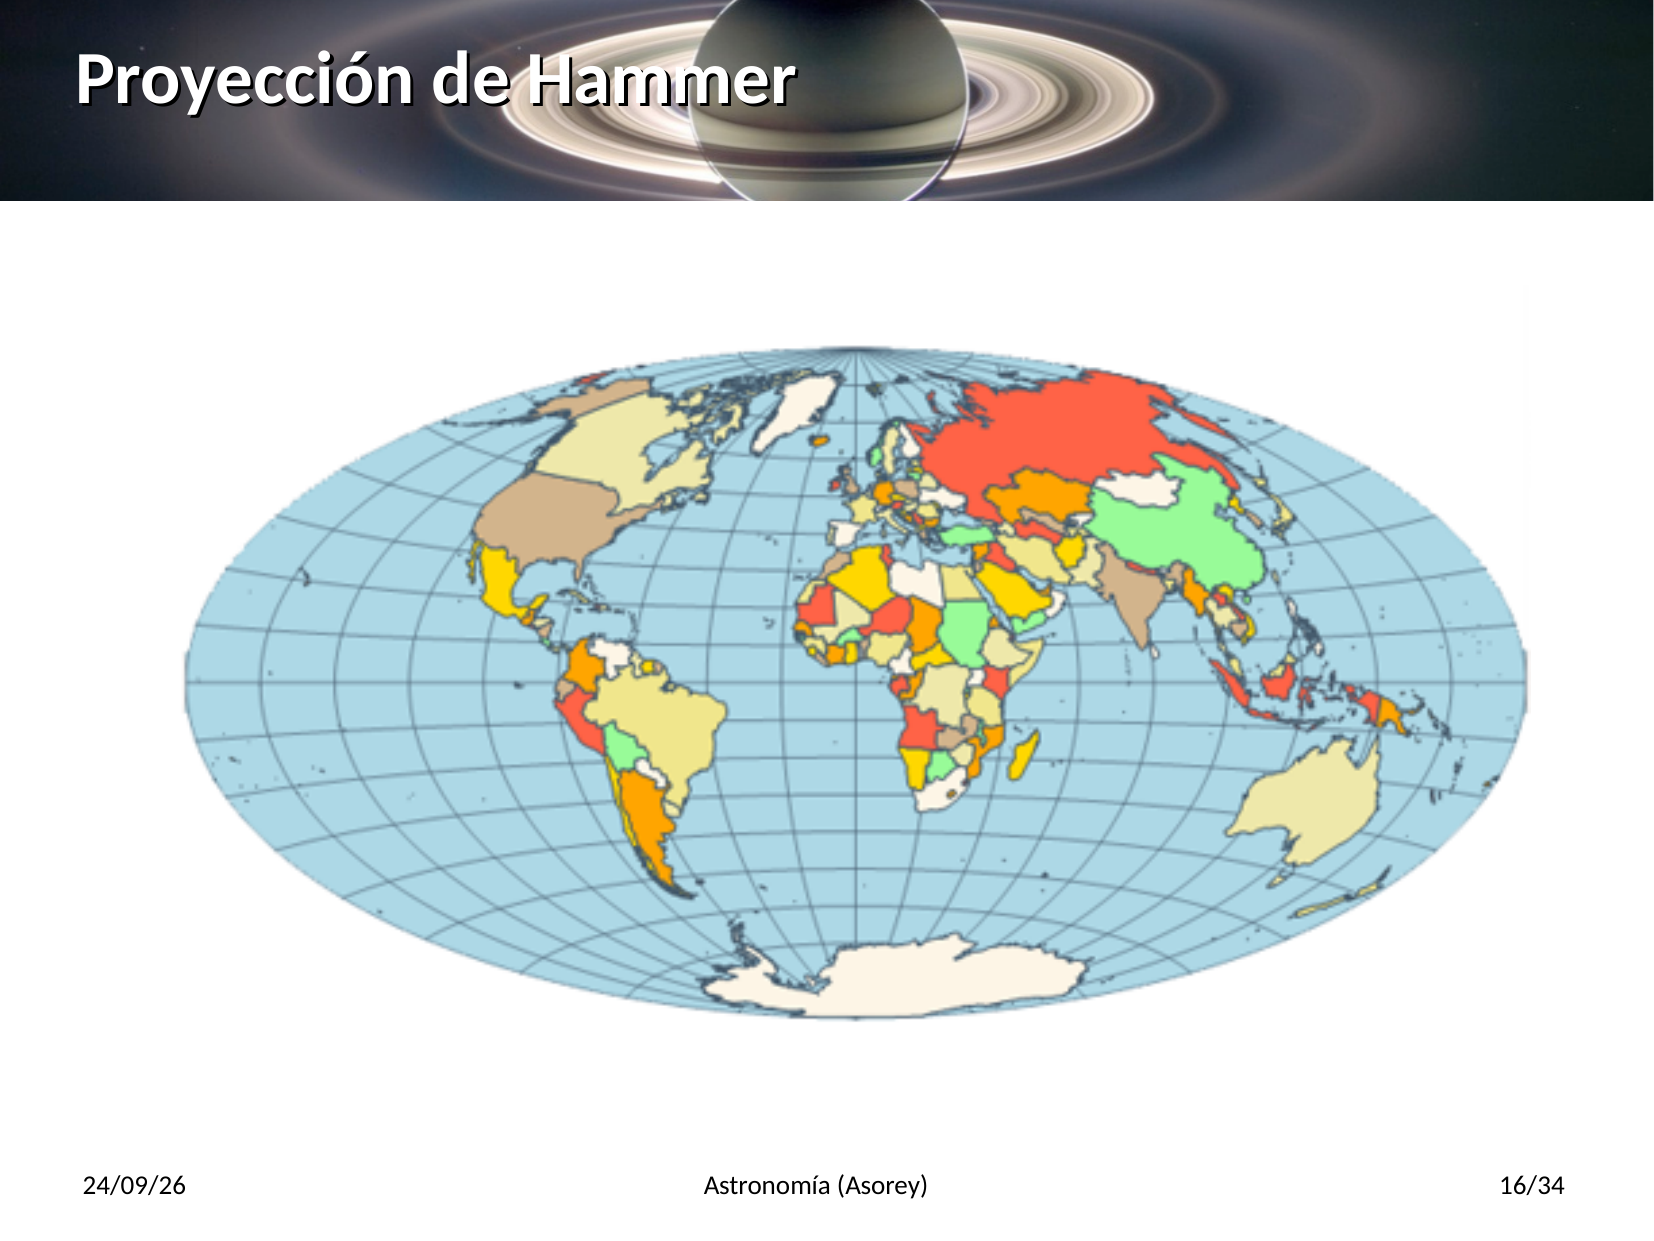

# Proyección de Hammer
Astronomía (Asorey)
16